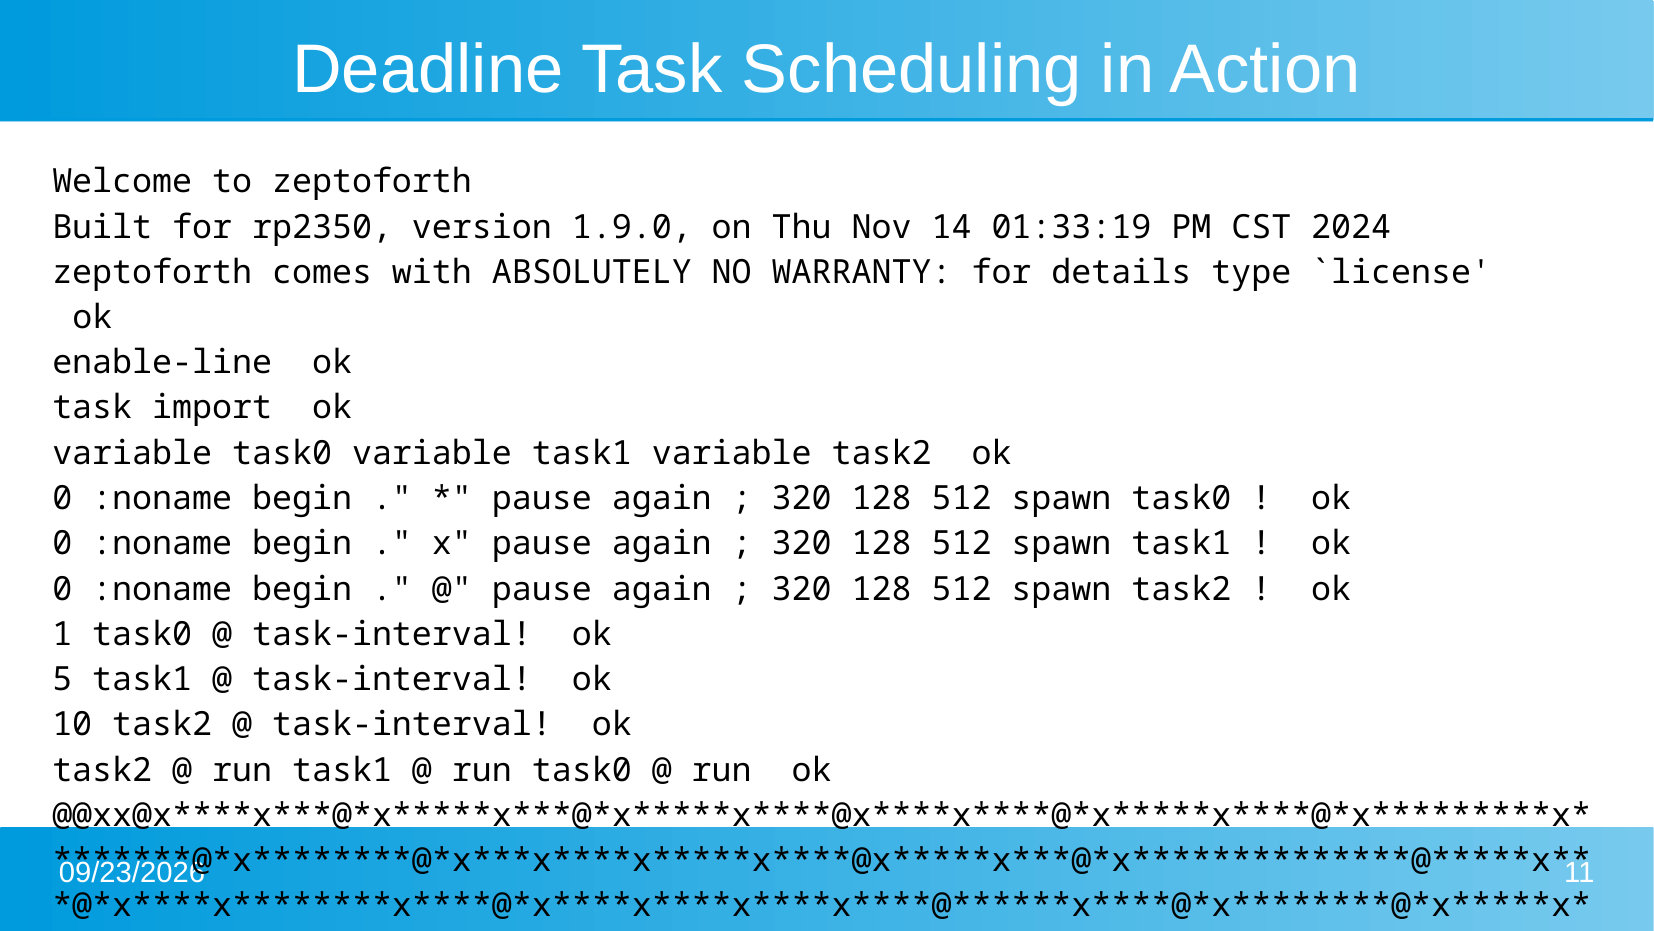

# Deadline Task Scheduling in Action
Welcome to zeptoforth
Built for rp2350, version 1.9.0, on Thu Nov 14 01:33:19 PM CST 2024
zeptoforth comes with ABSOLUTELY NO WARRANTY: for details type `license'
 ok
enable-line ok
task import ok
variable task0 variable task1 variable task2 ok
0 :noname begin ." *" pause again ; 320 128 512 spawn task0 ! ok
0 :noname begin ." x" pause again ; 320 128 512 spawn task1 ! ok
0 :noname begin ." @" pause again ; 320 128 512 spawn task2 ! ok
1 task0 @ task-interval! ok
5 task1 @ task-interval! ok
10 task2 @ task-interval! ok
task2 @ run task1 @ run task0 @ run ok
@@xx@x****x***@*x*****x***@*x*****x****@x****x****@*x*****x****@*x*********x********@*x********@*x***x****x*****x****@x*****x***@*x**************@*****x***@*x****x********x****@*x****x****x****x****@******x****@*x********@*x*****x***@*x****x***@*x*****x*****x*****x***@*****x*****x*****x***@*x****x**********x***@x*****x****@**********x*******@*x****x****@******x****@x*****x****@x****x****@*********@*x*****x*****x****x**@
11